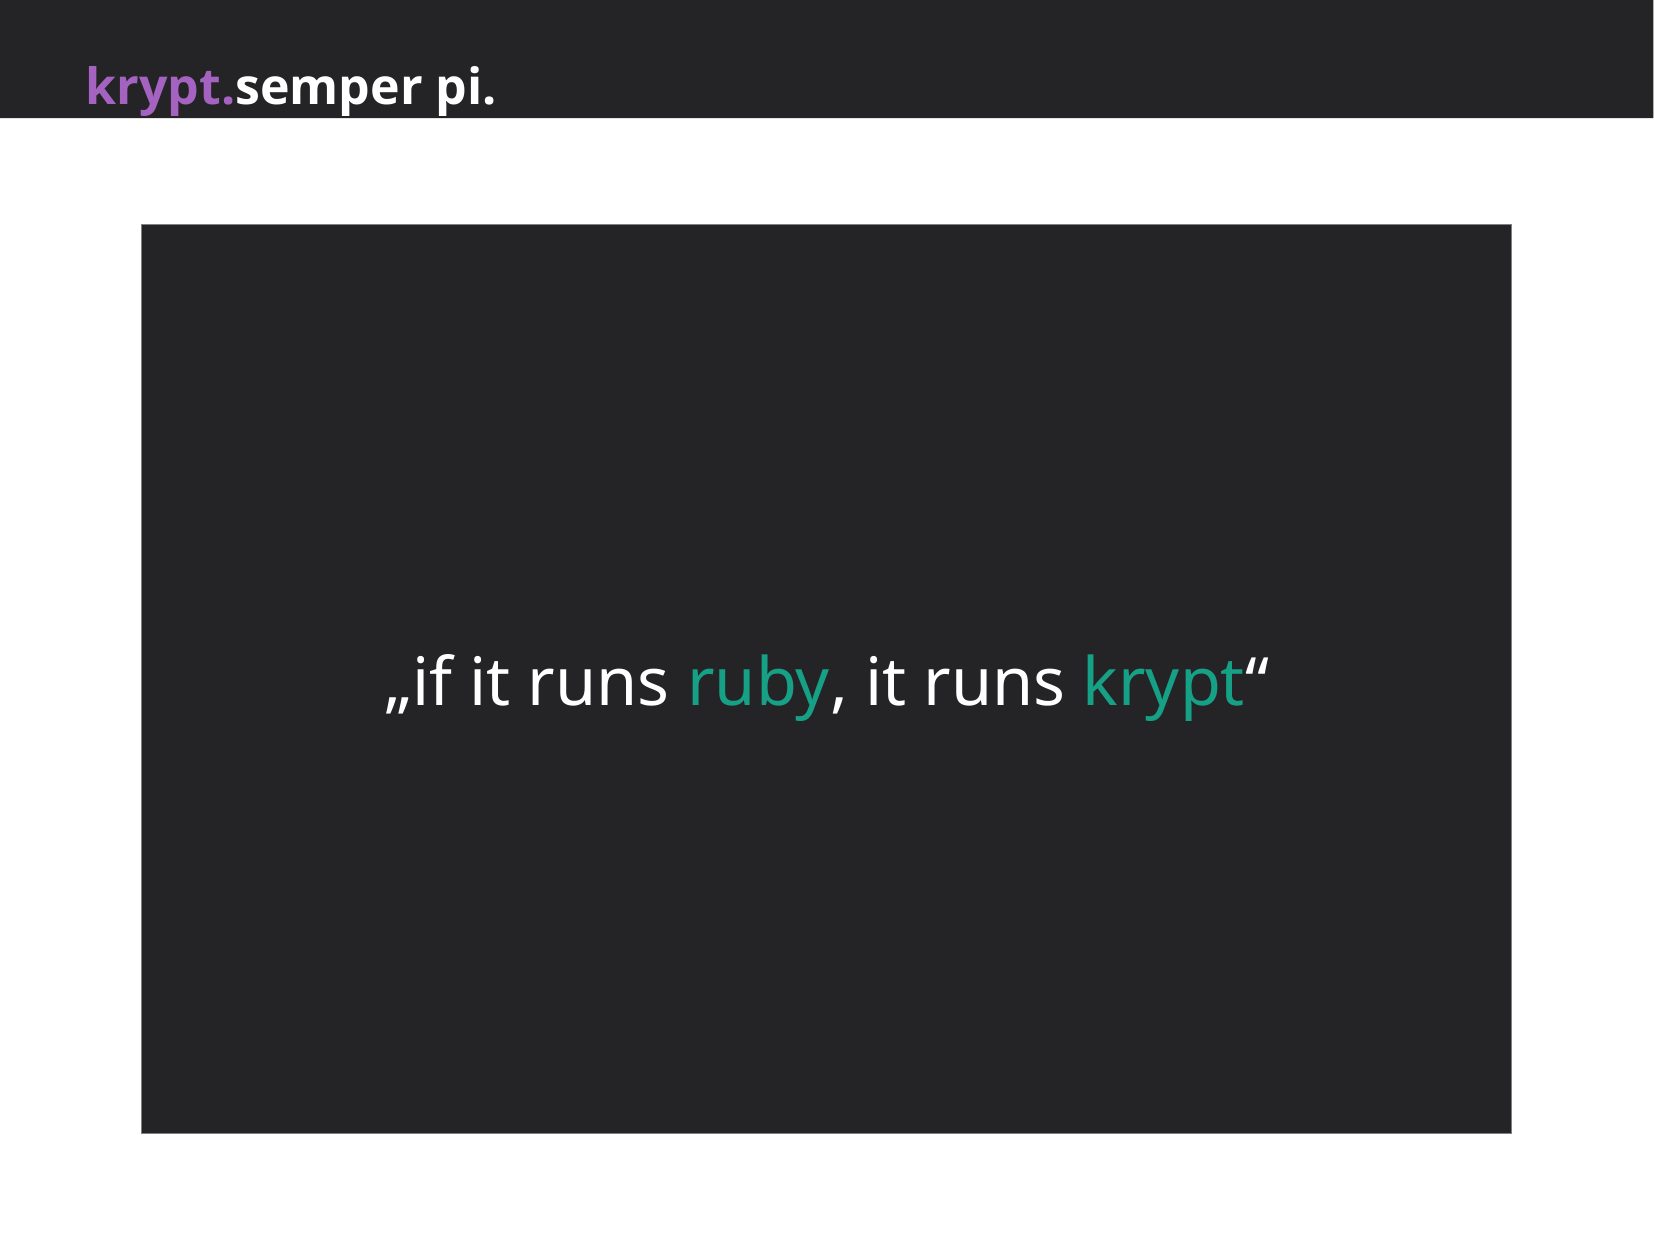

krypt.semper pi.
„if it runs ruby, it runs krypt“
krypt first of all is a framework